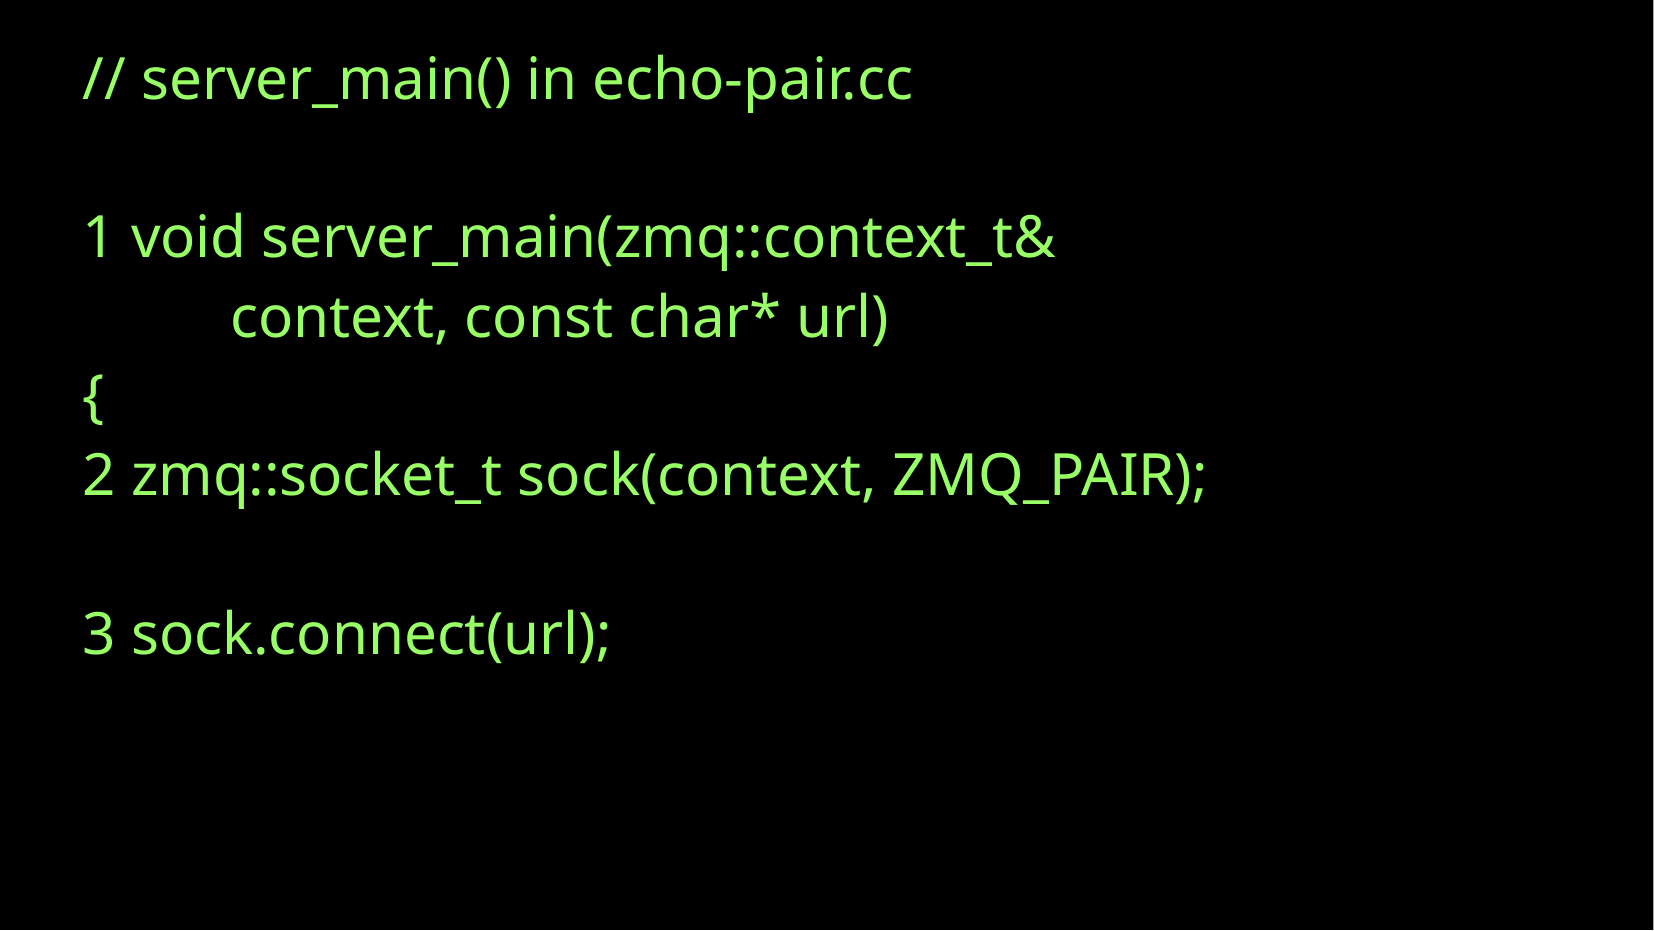

# // server_main() in echo-pair.cc
1 void server_main(zmq::context_t&
		context, const char* url)
{
2 zmq::socket_t sock(context, ZMQ_PAIR);
3 sock.connect(url);